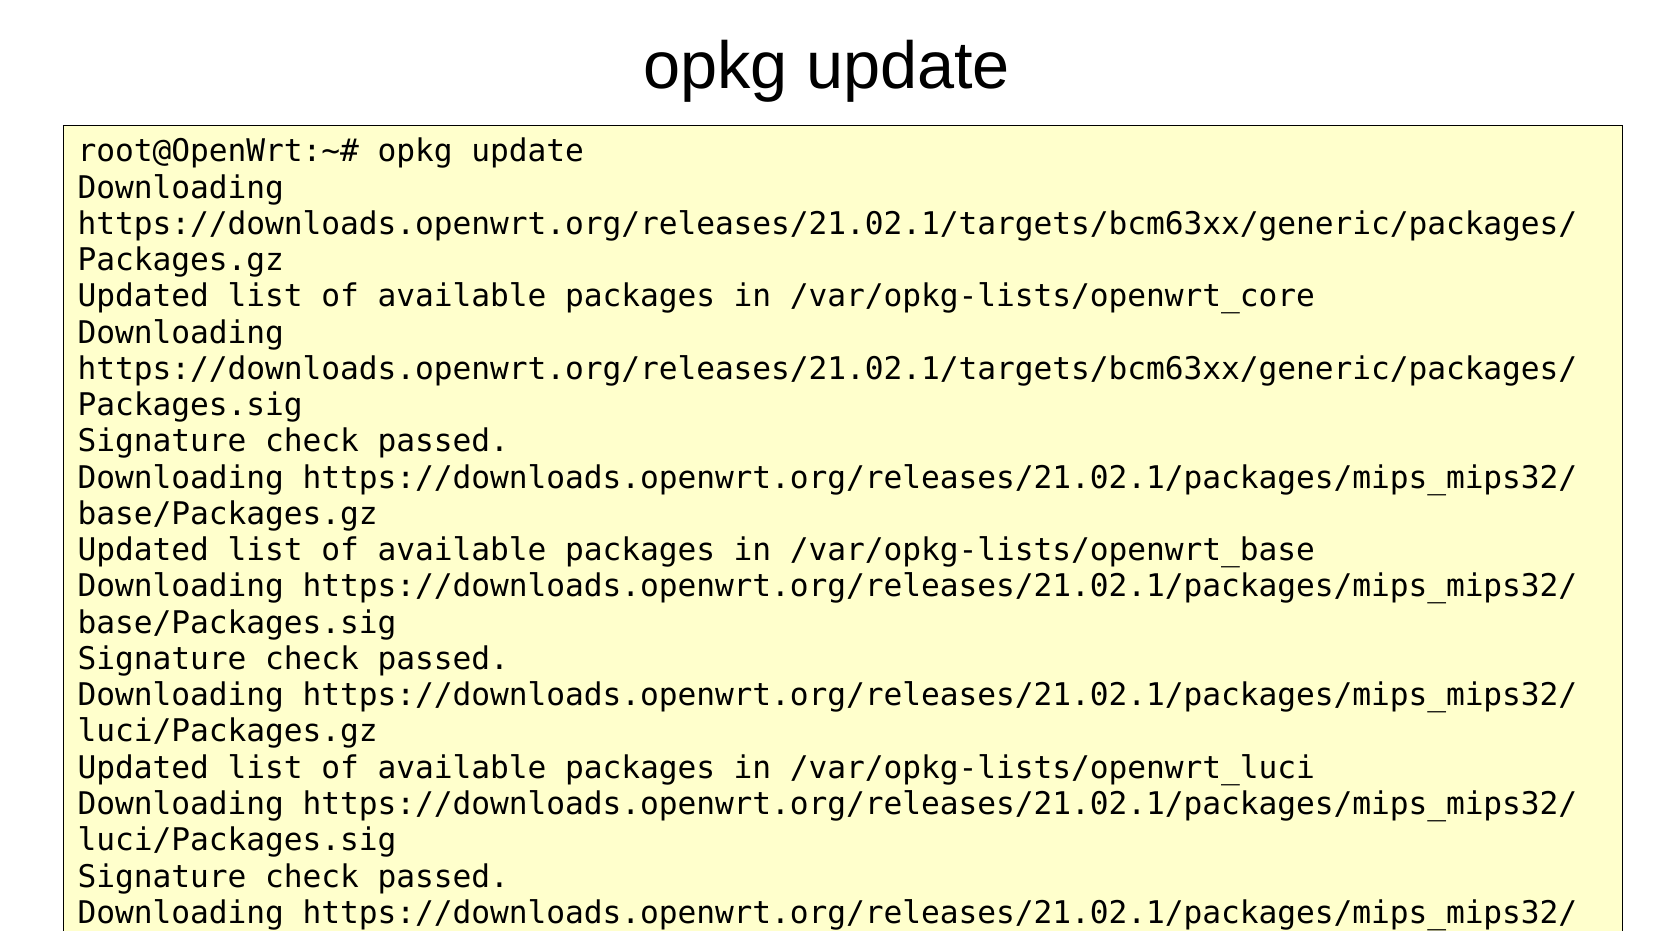

# opkg update
| root@OpenWrt:~# opkg update Downloading https://downloads.openwrt.org/releases/21.02.1/targets/bcm63xx/generic/packages/Packages.gz Updated list of available packages in /var/opkg-lists/openwrt\_core Downloading https://downloads.openwrt.org/releases/21.02.1/targets/bcm63xx/generic/packages/Packages.sig Signature check passed. Downloading https://downloads.openwrt.org/releases/21.02.1/packages/mips\_mips32/base/Packages.gz Updated list of available packages in /var/opkg-lists/openwrt\_base Downloading https://downloads.openwrt.org/releases/21.02.1/packages/mips\_mips32/base/Packages.sig Signature check passed. Downloading https://downloads.openwrt.org/releases/21.02.1/packages/mips\_mips32/luci/Packages.gz Updated list of available packages in /var/opkg-lists/openwrt\_luci Downloading https://downloads.openwrt.org/releases/21.02.1/packages/mips\_mips32/luci/Packages.sig Signature check passed. Downloading https://downloads.openwrt.org/releases/21.02.1/packages/mips\_mips32/packages/Packages.gz Updated list of available packages in /var/opkg-lists/openwrt\_packages Downloading https://downloads.openwrt.org/releases/21.02.1/packages/mips\_mips32/packages/Packages.sig Signature check passed. Downloading https://downloads.openwrt.org/releases/21.02.1/packages/mips\_mips32/routing/Packages.gz Updated list of available packages in /var/opkg-lists/openwrt\_routing Downloading https://downloads.openwrt.org/releases/21.02.1/packages/mips\_mips32/routing/Packages.sig Signature check passed. Downloading https://downloads.openwrt.org/releases/21.02.1/packages/mips\_mips32/telephony/Packages.gz Updated list of available packages in /var/opkg-lists/openwrt\_telephony Downloading https://downloads.openwrt.org/releases/21.02.1/packages/mips\_mips32/telephony/Packages.sig Signature check passed. |
| --- |